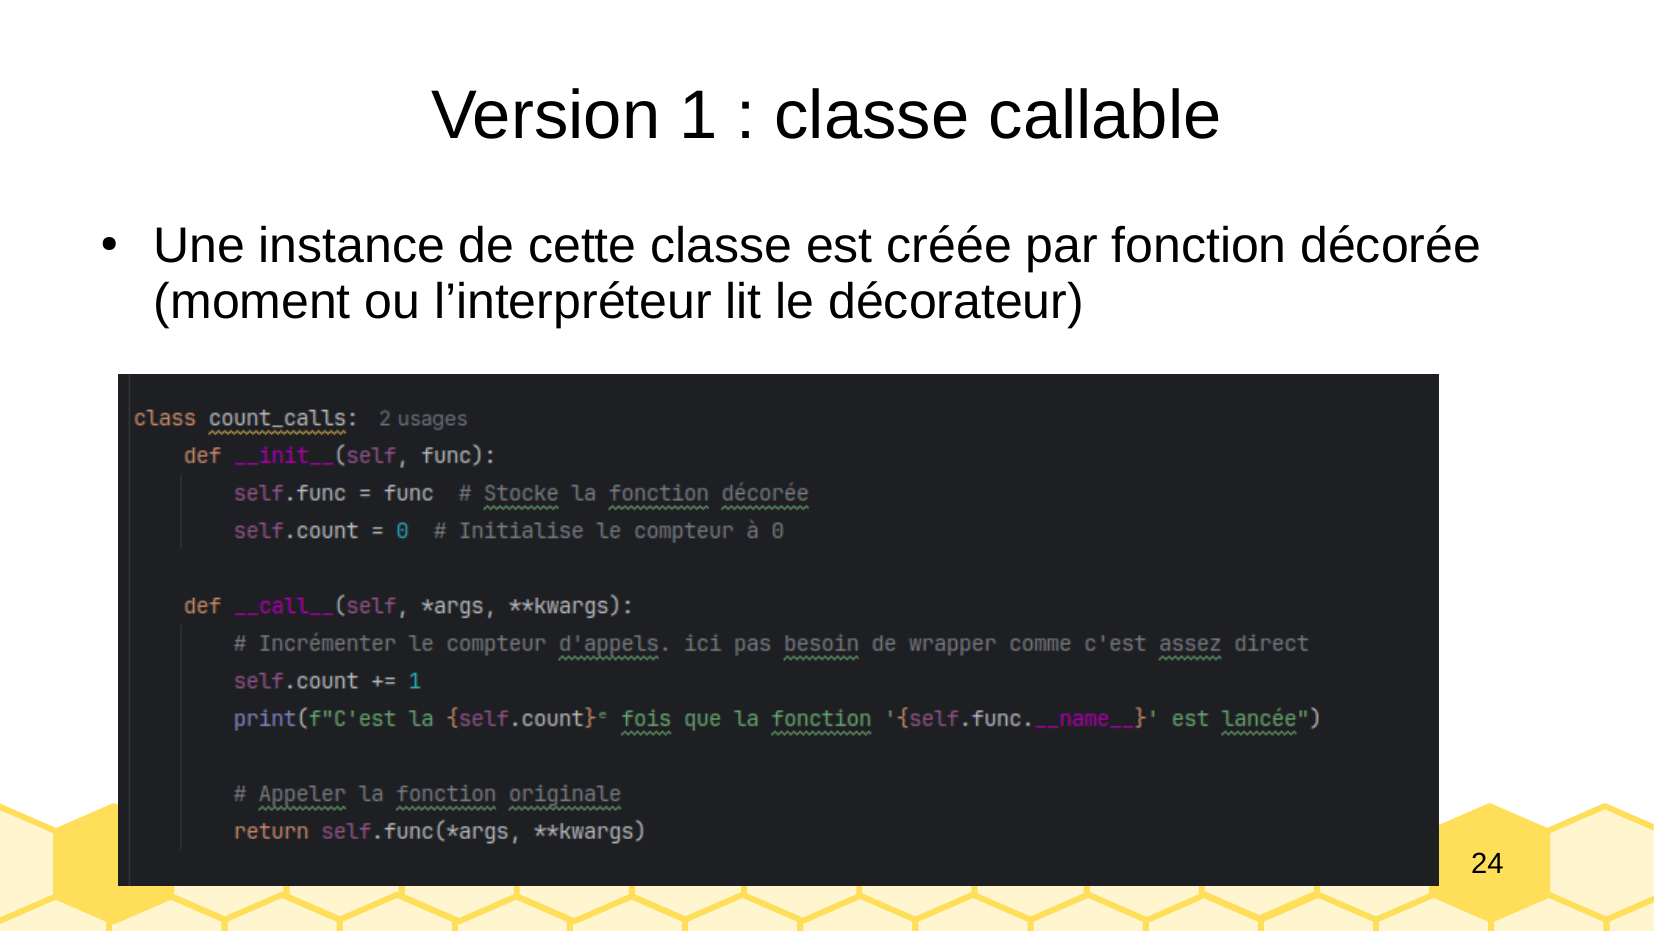

# Version 1 : classe callable
Une instance de cette classe est créée par fonction décorée (moment ou l’interpréteur lit le décorateur)